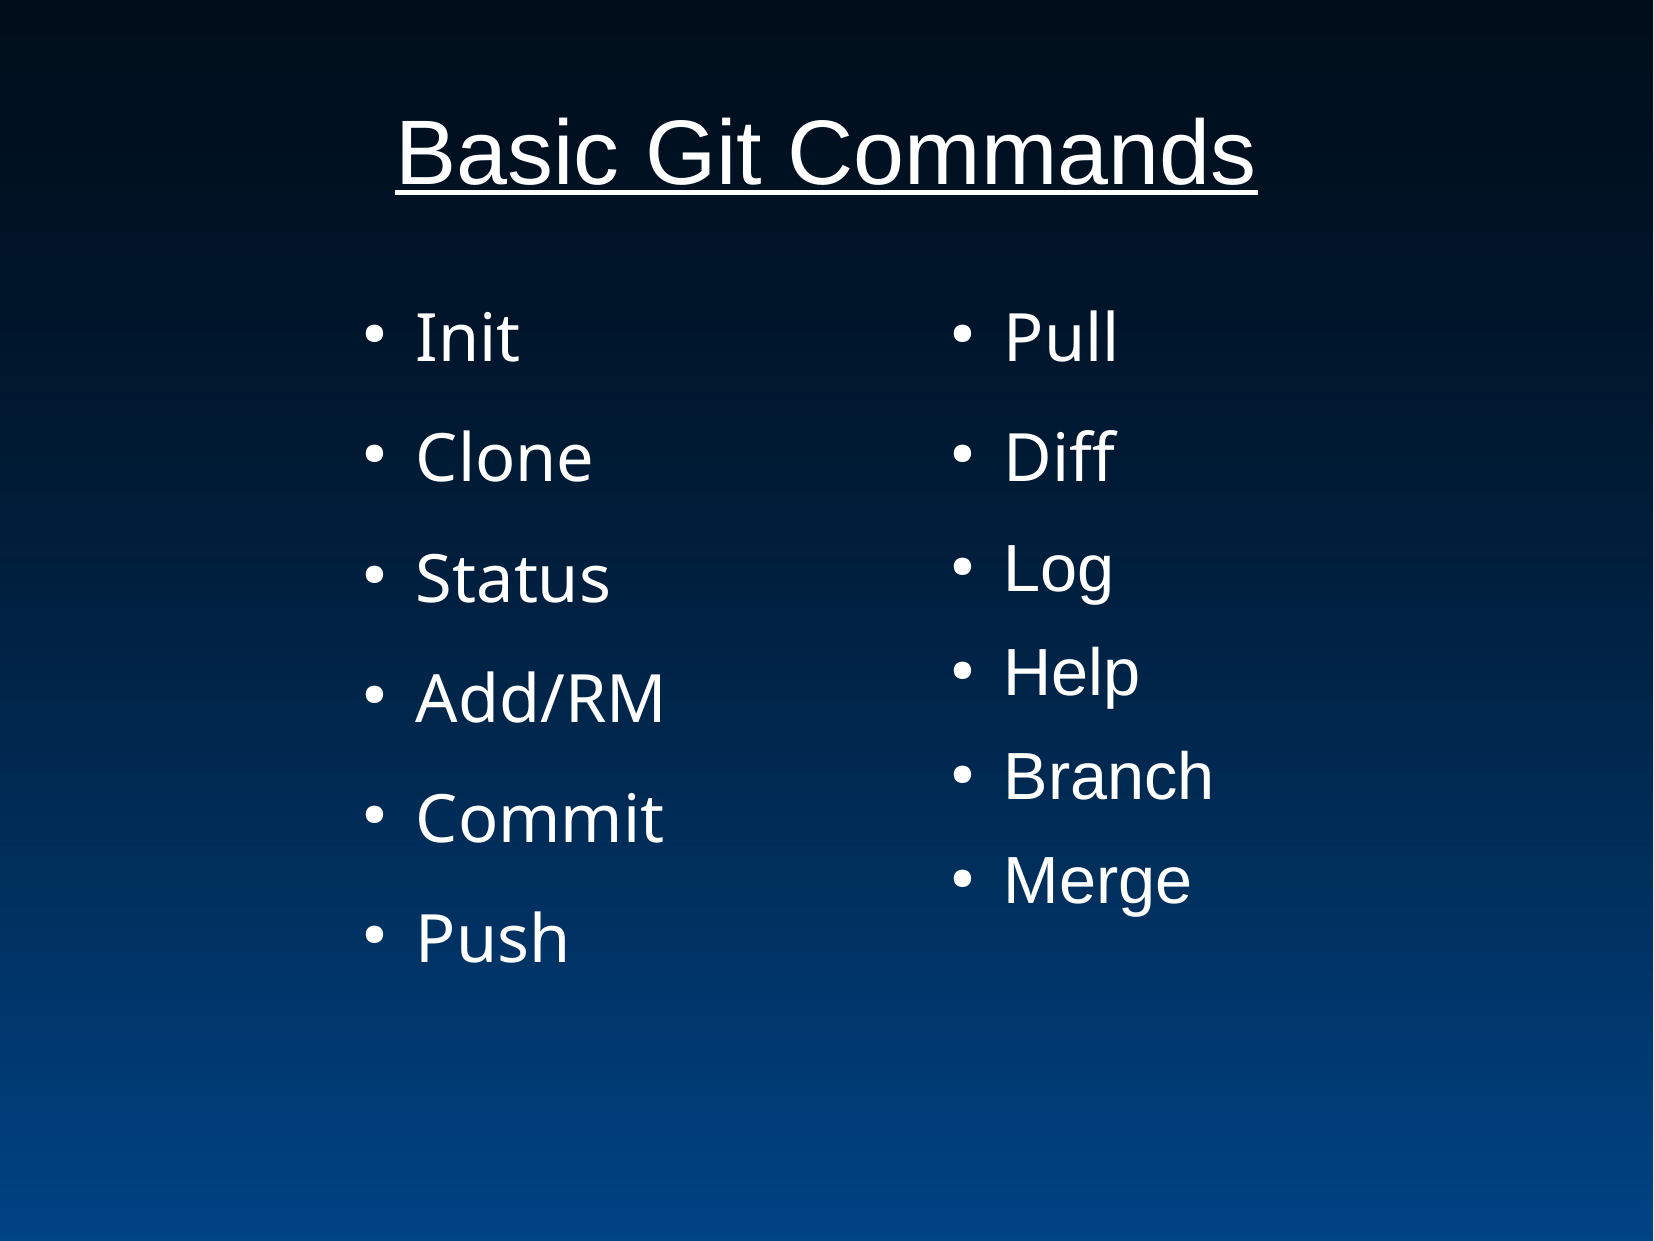

# Basic Git Commands
Init
Clone
Status
Add/RM
Commit
Push
Pull
Diff
Log
Help
Branch
Merge